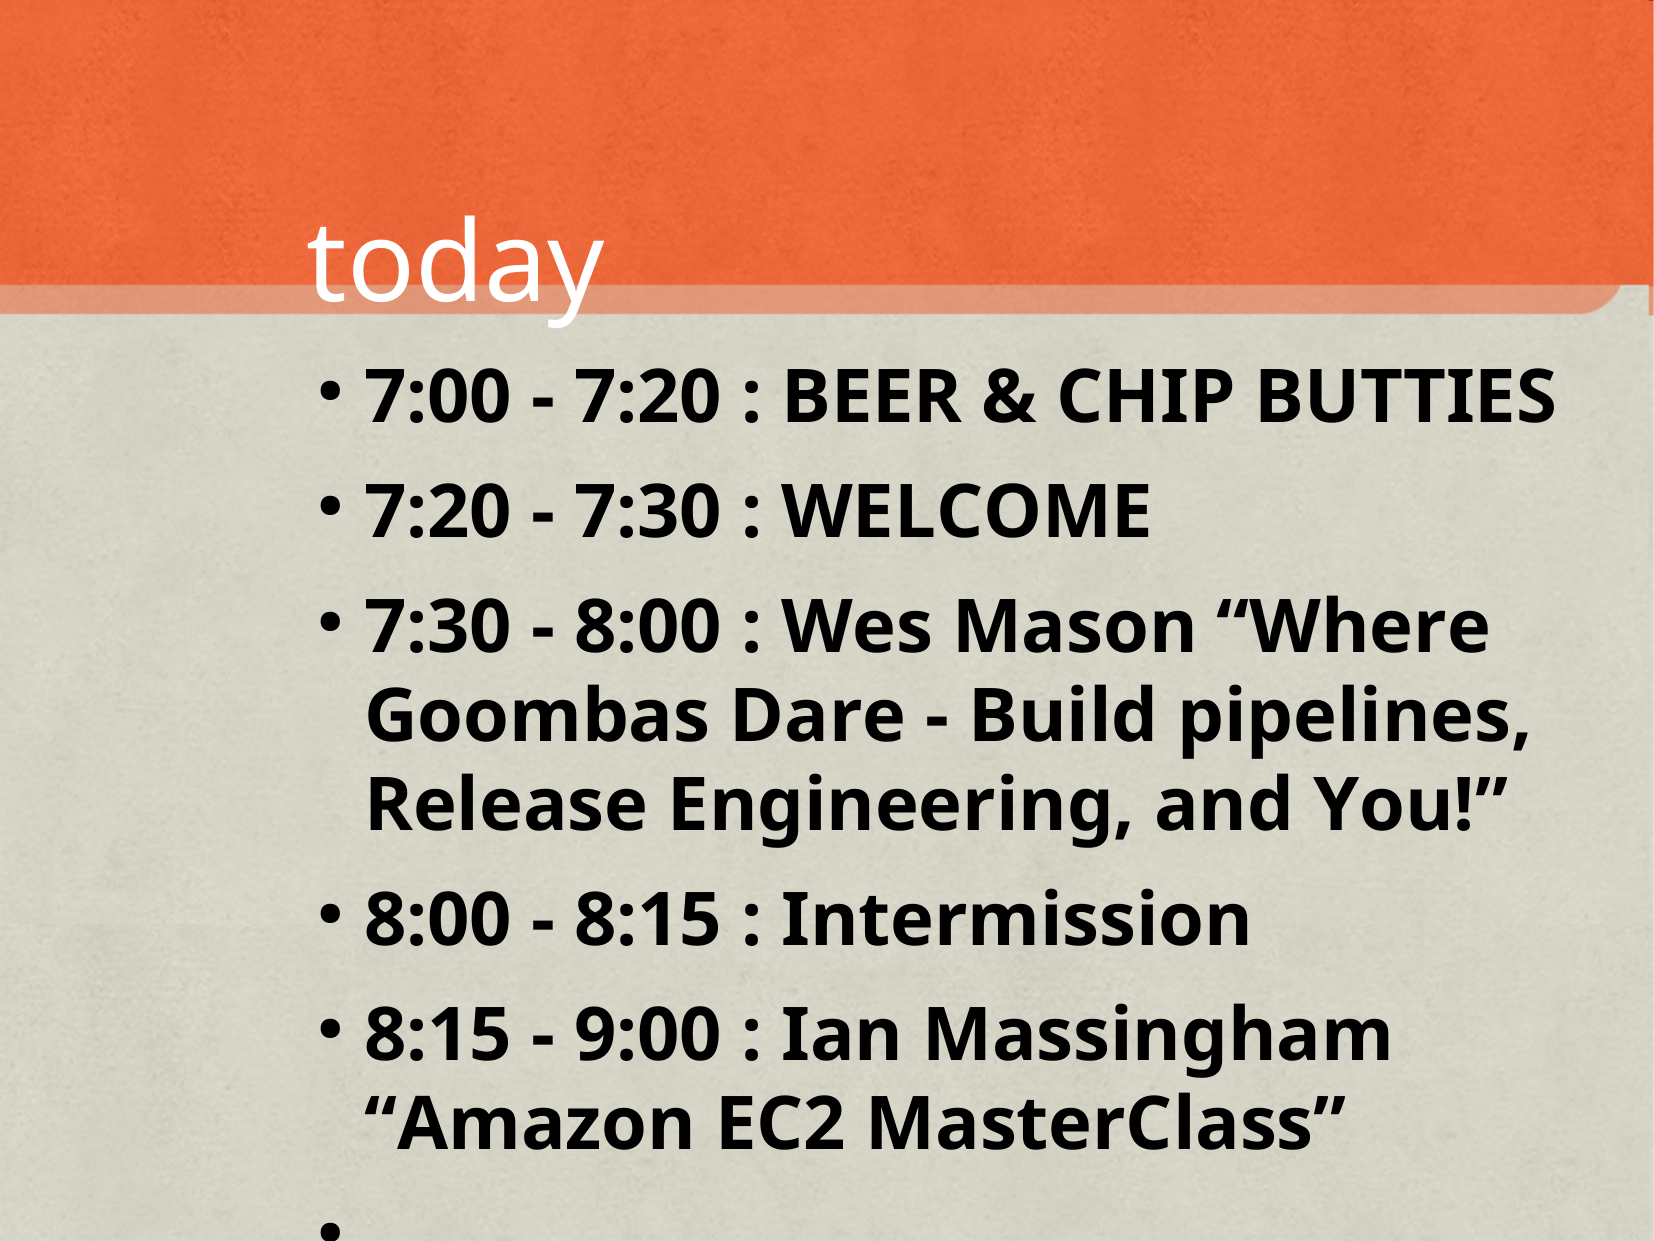

# today
7:00 - 7:20 : BEER & CHIP BUTTIES
7:20 - 7:30 : WELCOME
7:30 - 8:00 : Wes Mason “Where Goombas Dare - Build pipelines, Release Engineering, and You!”
8:00 - 8:15 : Intermission
8:15 - 9:00 : Ian Massingham “Amazon EC2 MasterClass”